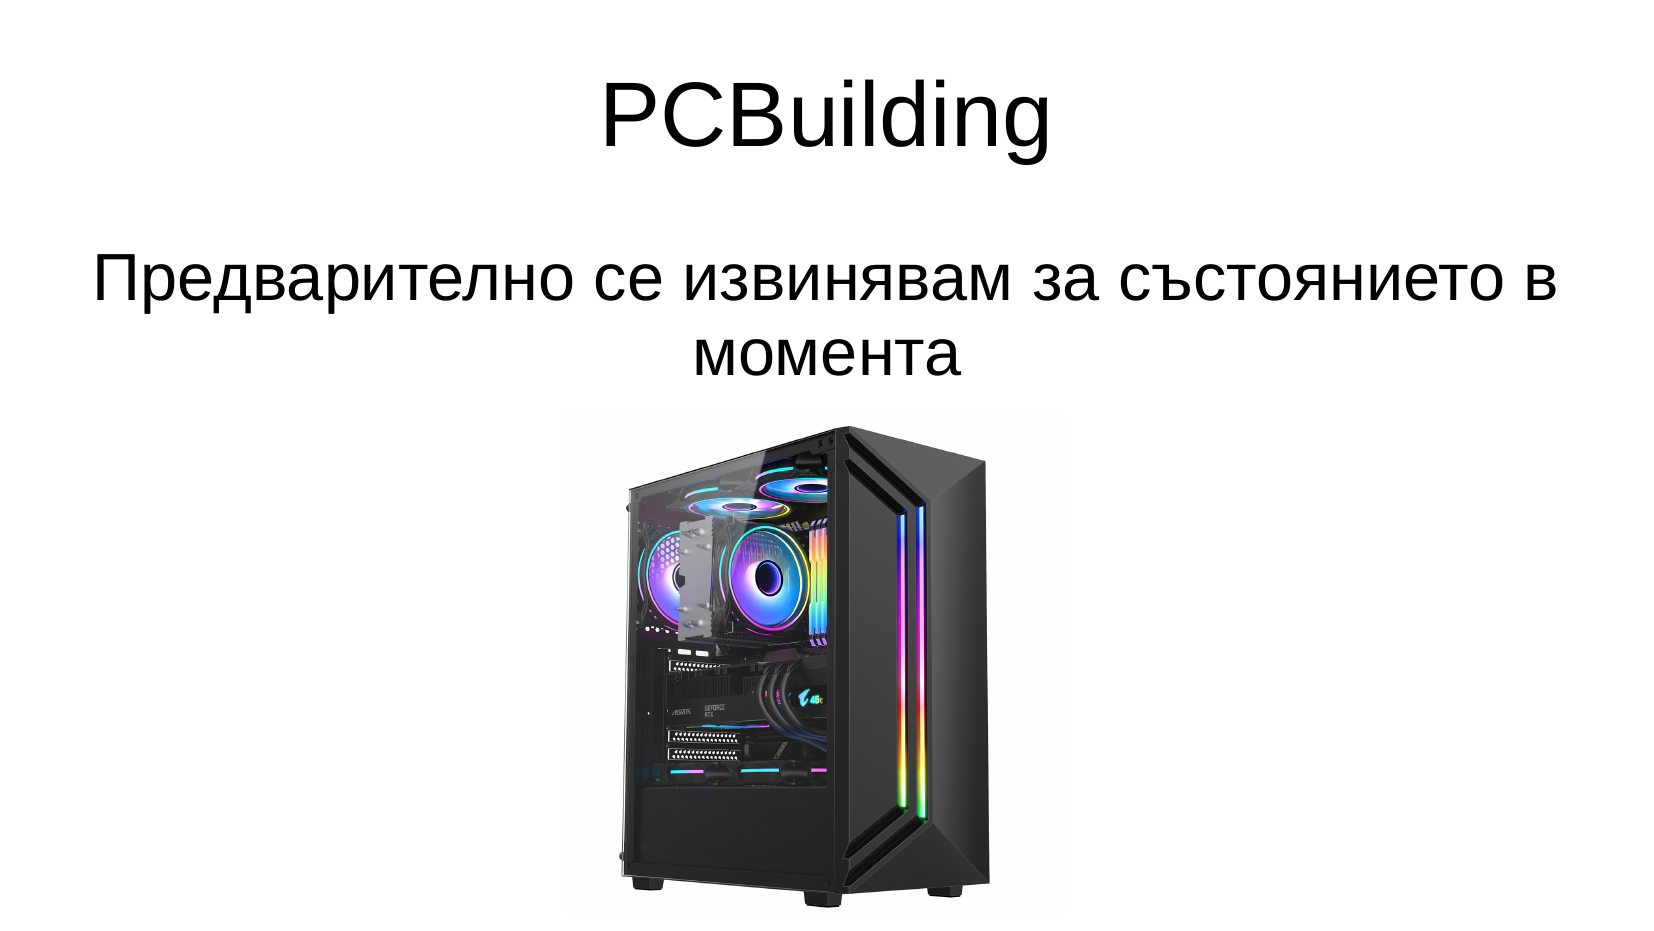

# PCBuilding
Предварително се извинявам за състоянието в момента